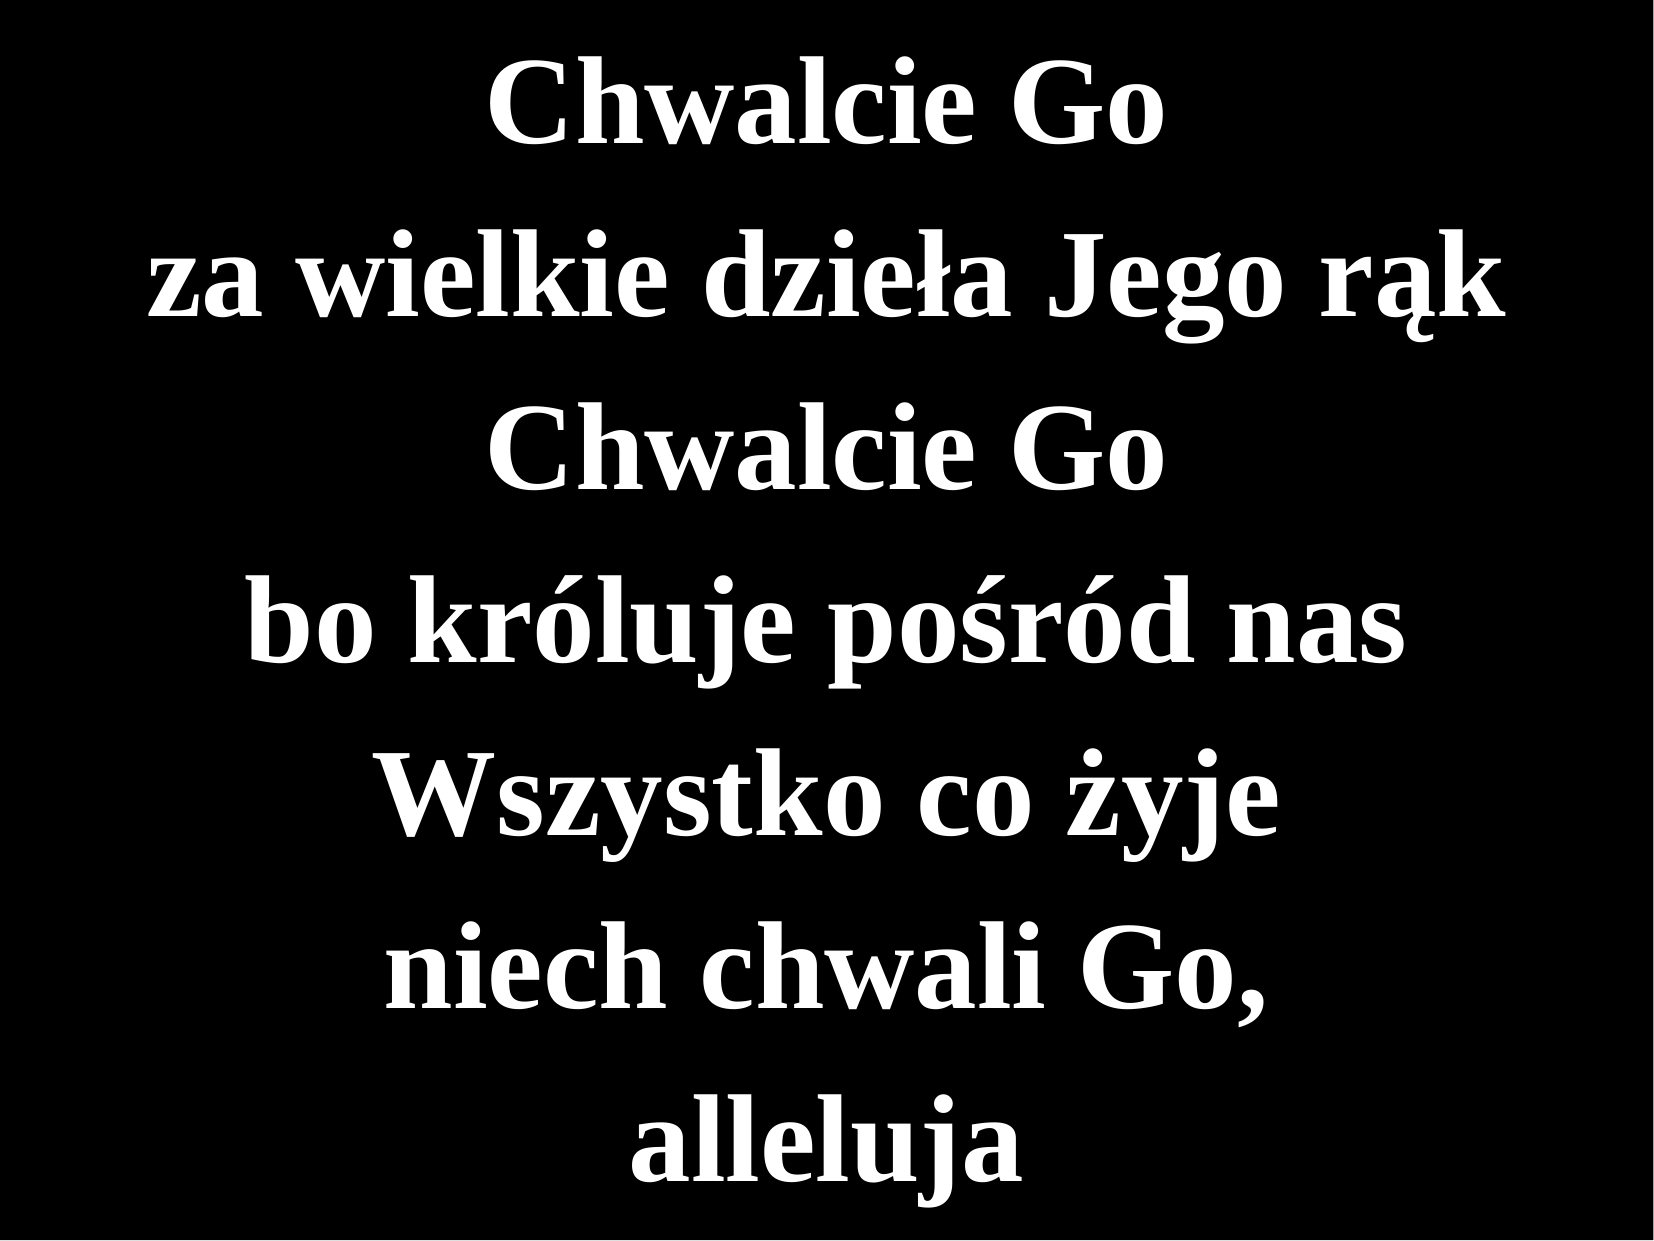

# Chwalcie Go ppp za wielkie dzieła Jego rąk ppp Chwalcie Go ppp bo króluje pośród nas ppp Wszystko co żyje ppp niech chwali Go, ppp alleluja